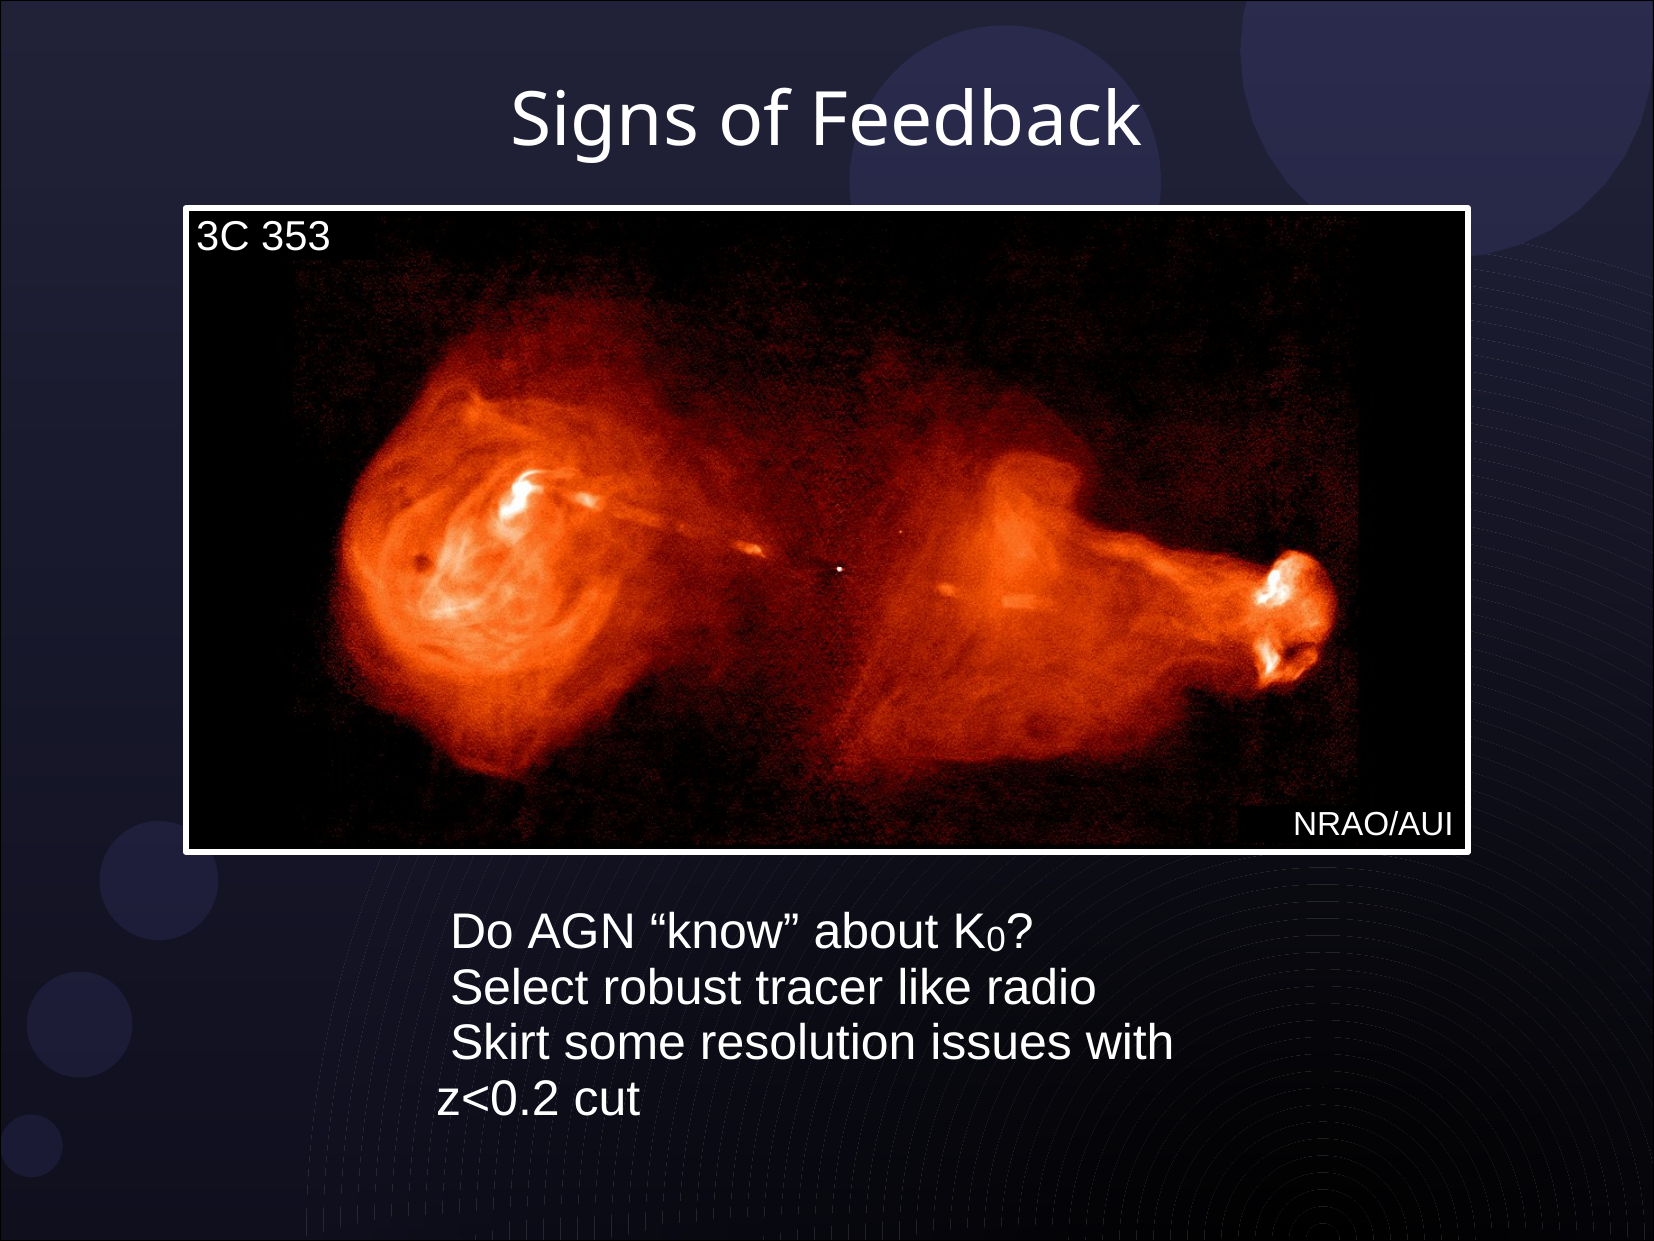

Signs of Feedback
3C 353
 NRAO/AUI
 Do AGN “know” about K0?
 Select robust tracer like radio
 Skirt some resolution issues with z<0.2 cut